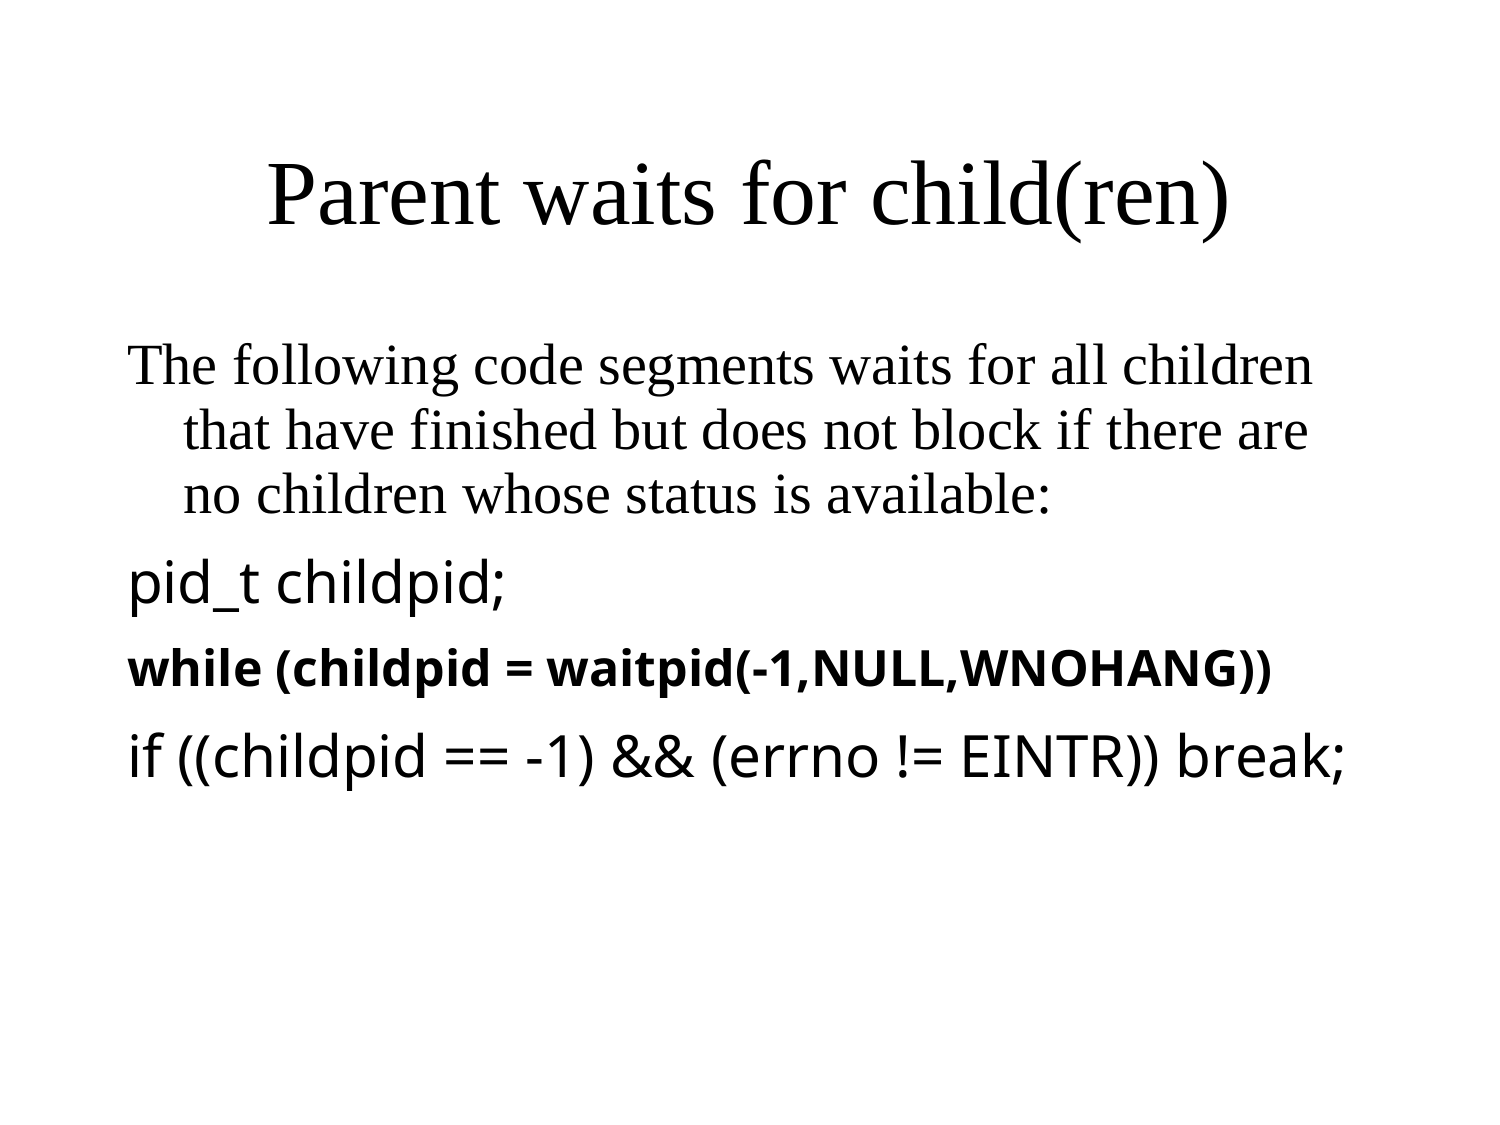

# Parent waits for child(ren)
The following code segments waits for all children that have finished but does not block if there are no children whose status is available:
pid_t childpid;
while (childpid = waitpid(-1,NULL,WNOHANG))
if ((childpid == -1) && (errno != EINTR)) break;